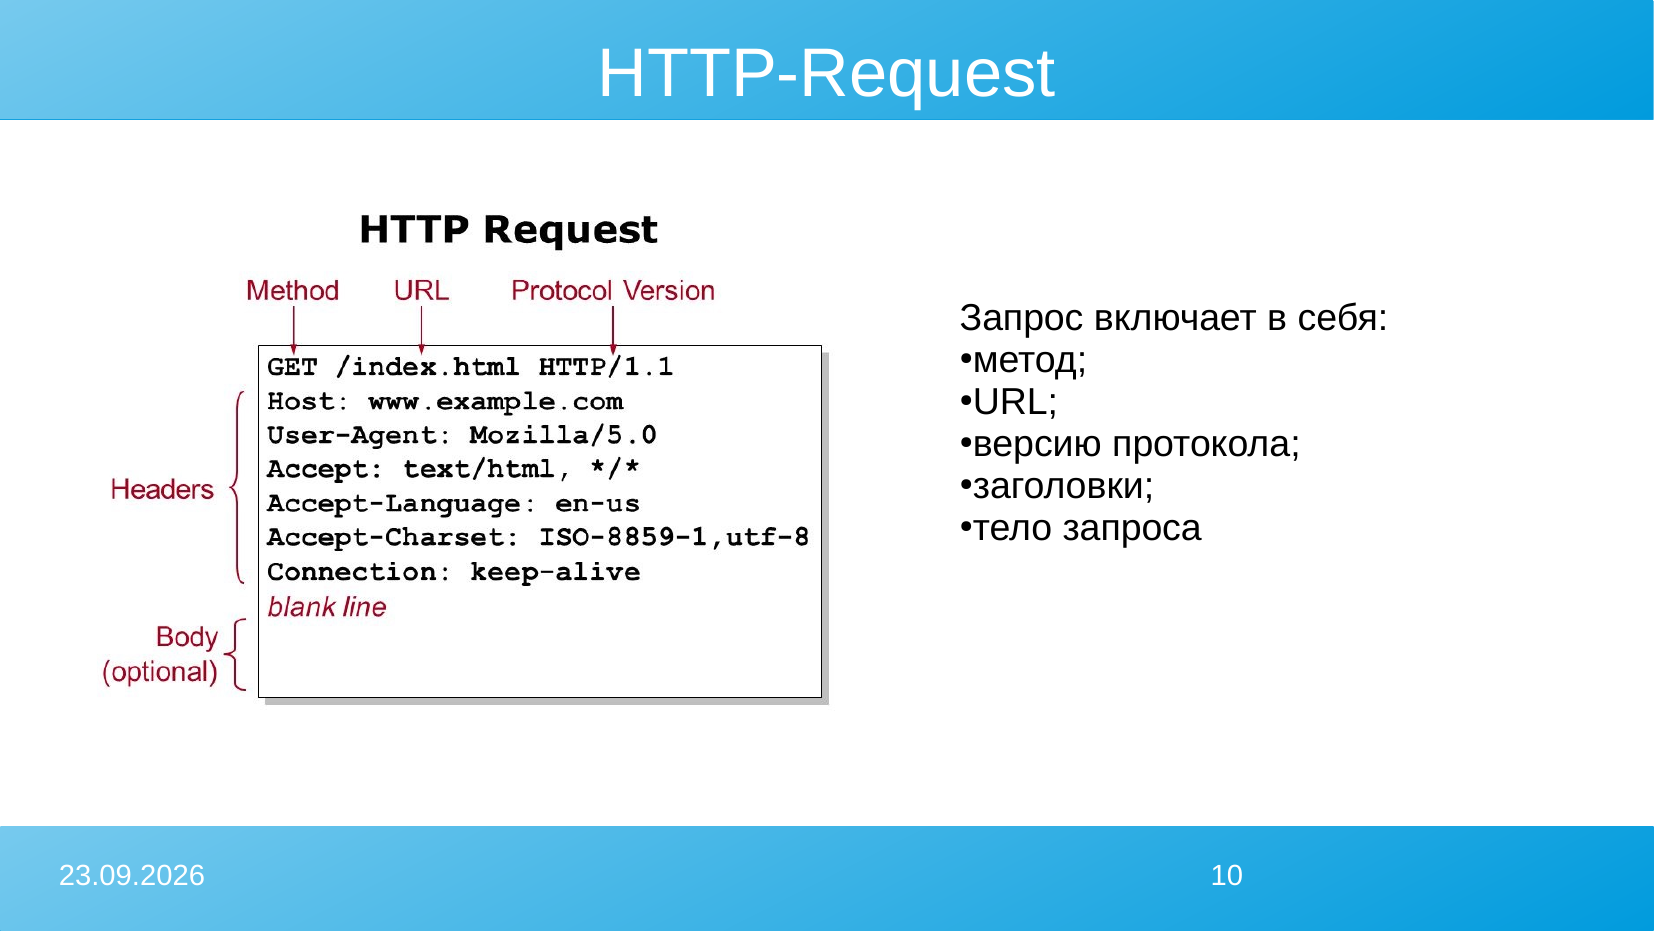

# HTTP-Request
Запрос включает в себя:
метод;
URL;
версию протокола;
заголовки;
тело запроса